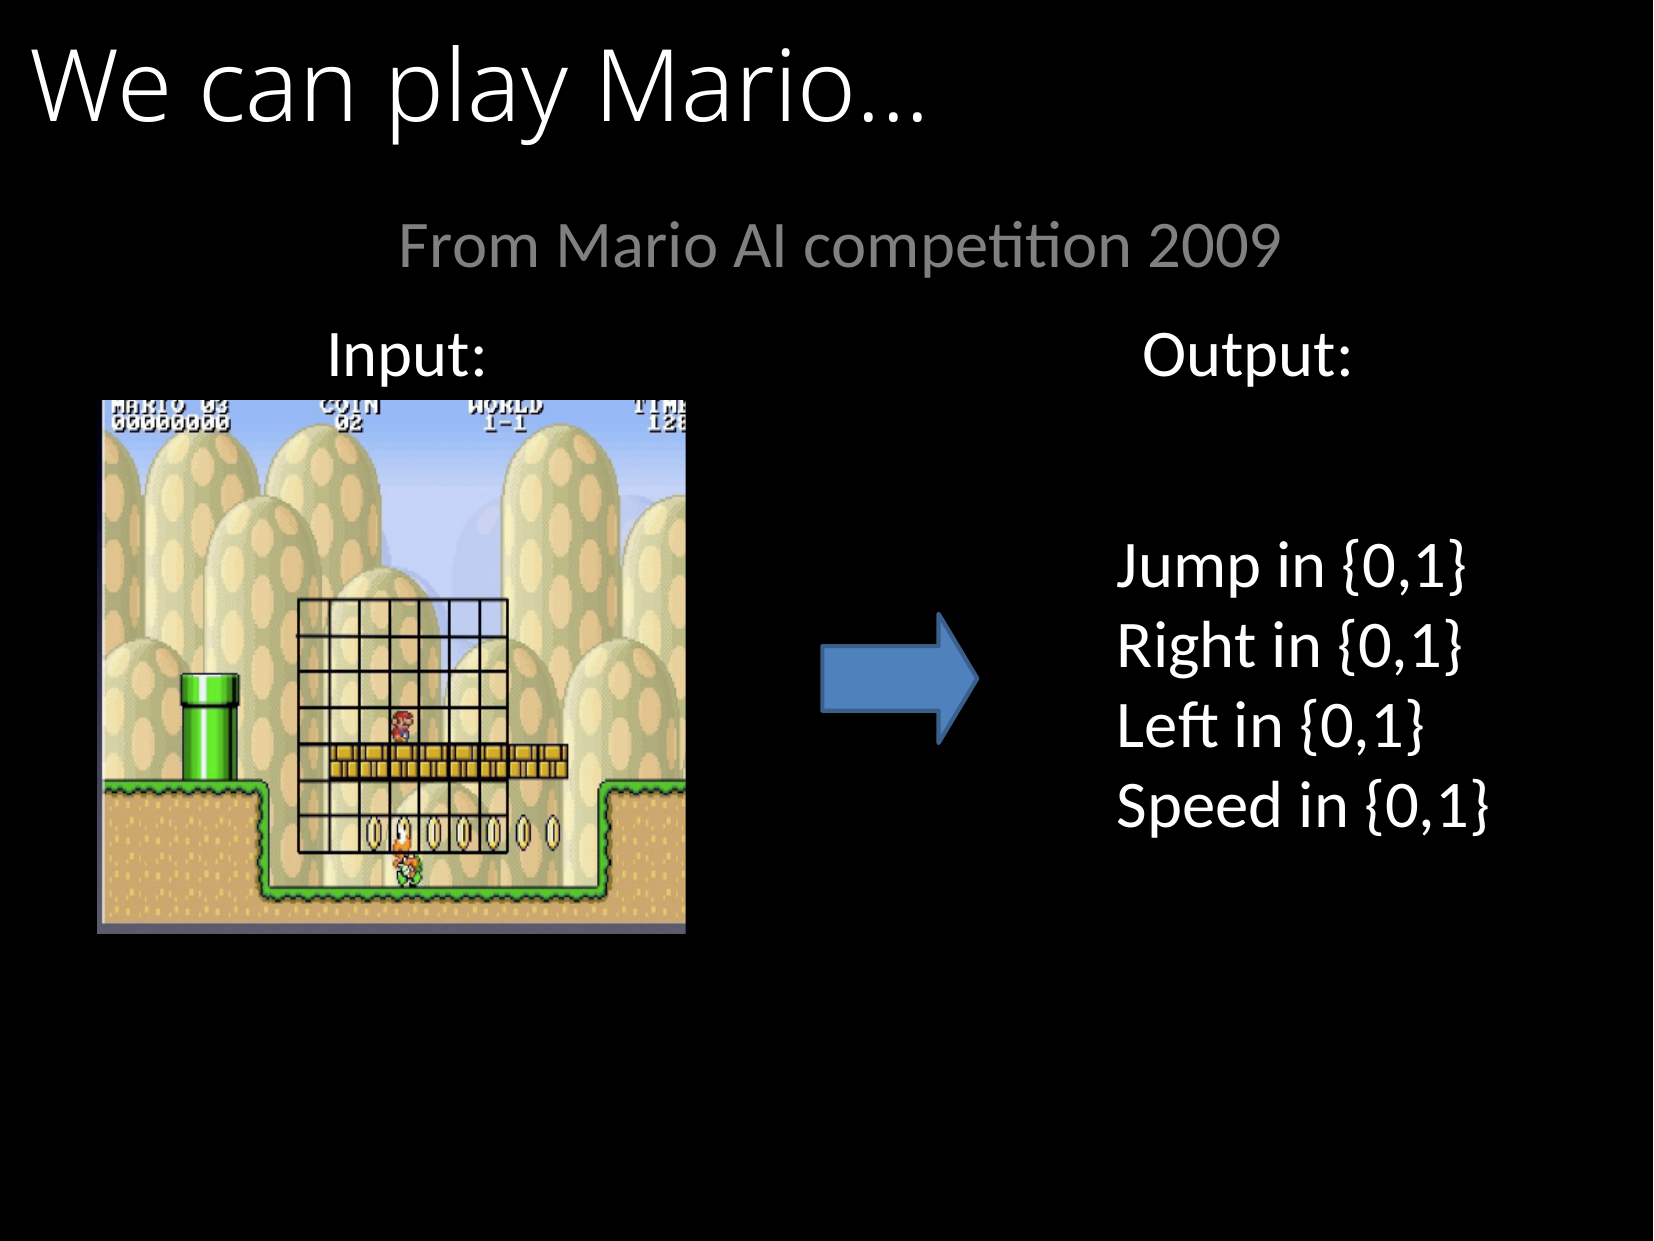

# We can play Mario...
From Mario AI competition 2009
Input:
Output:
Jump in {0,1}
Right in {0,1}
Left in {0,1}
Speed in {0,1}
Extracted 27K+ binary features
from last 4 observations
(14 binary features for every cell)